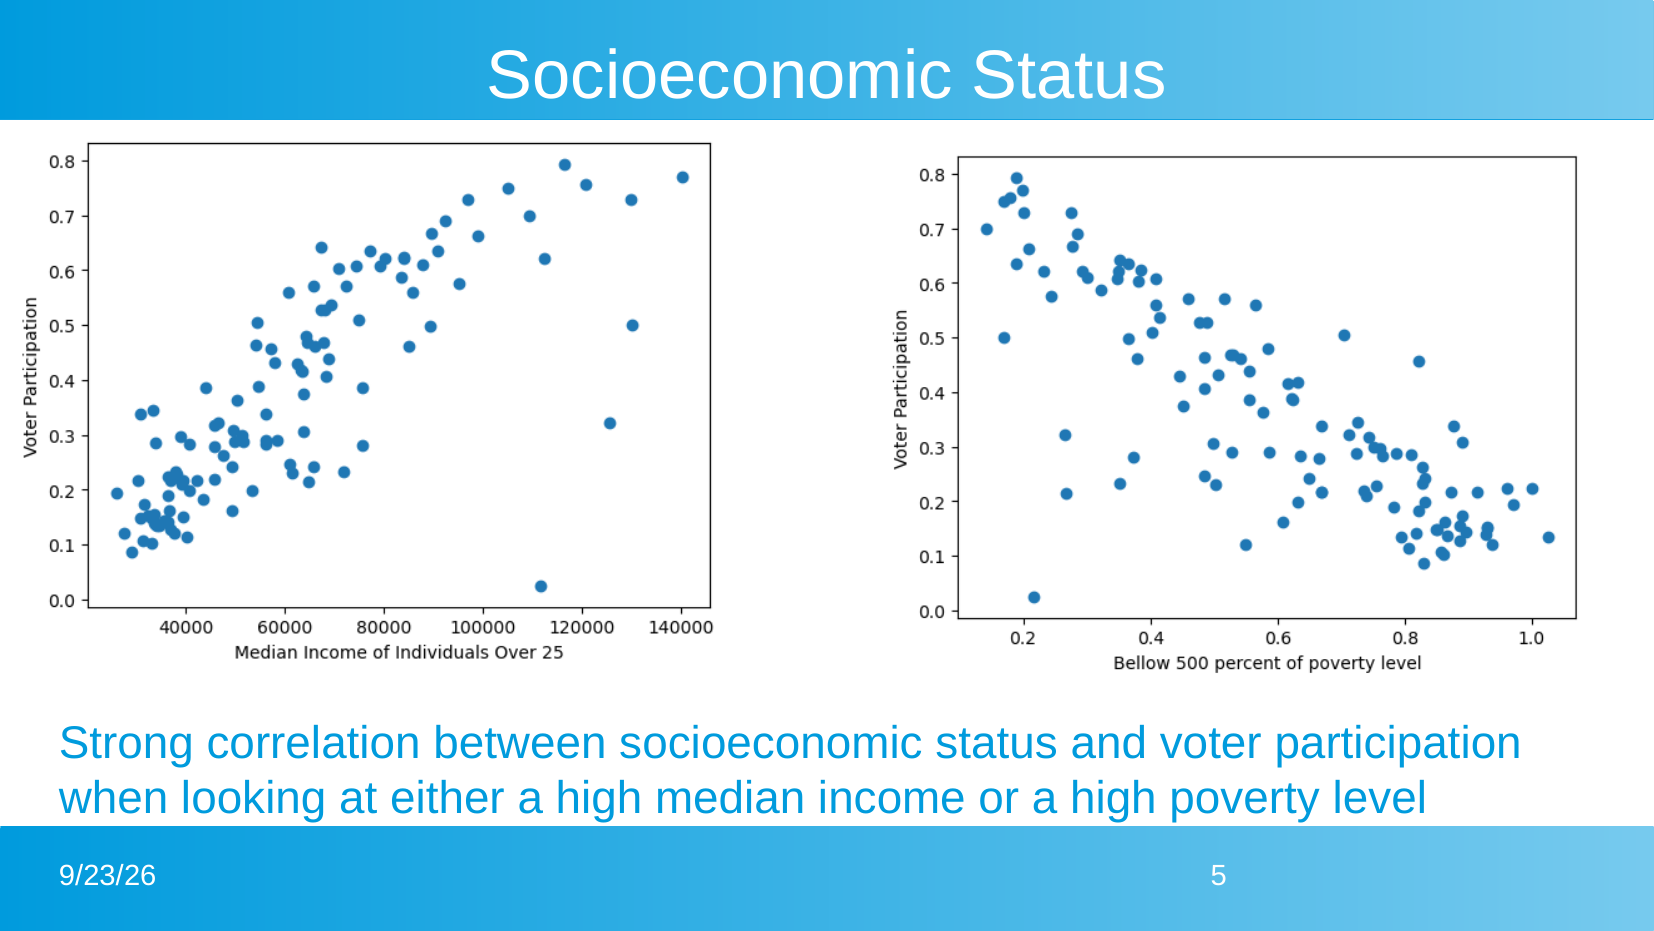

# Socioeconomic Status
Strong correlation between socioeconomic status and voter participation when looking at either a high median income or a high poverty level